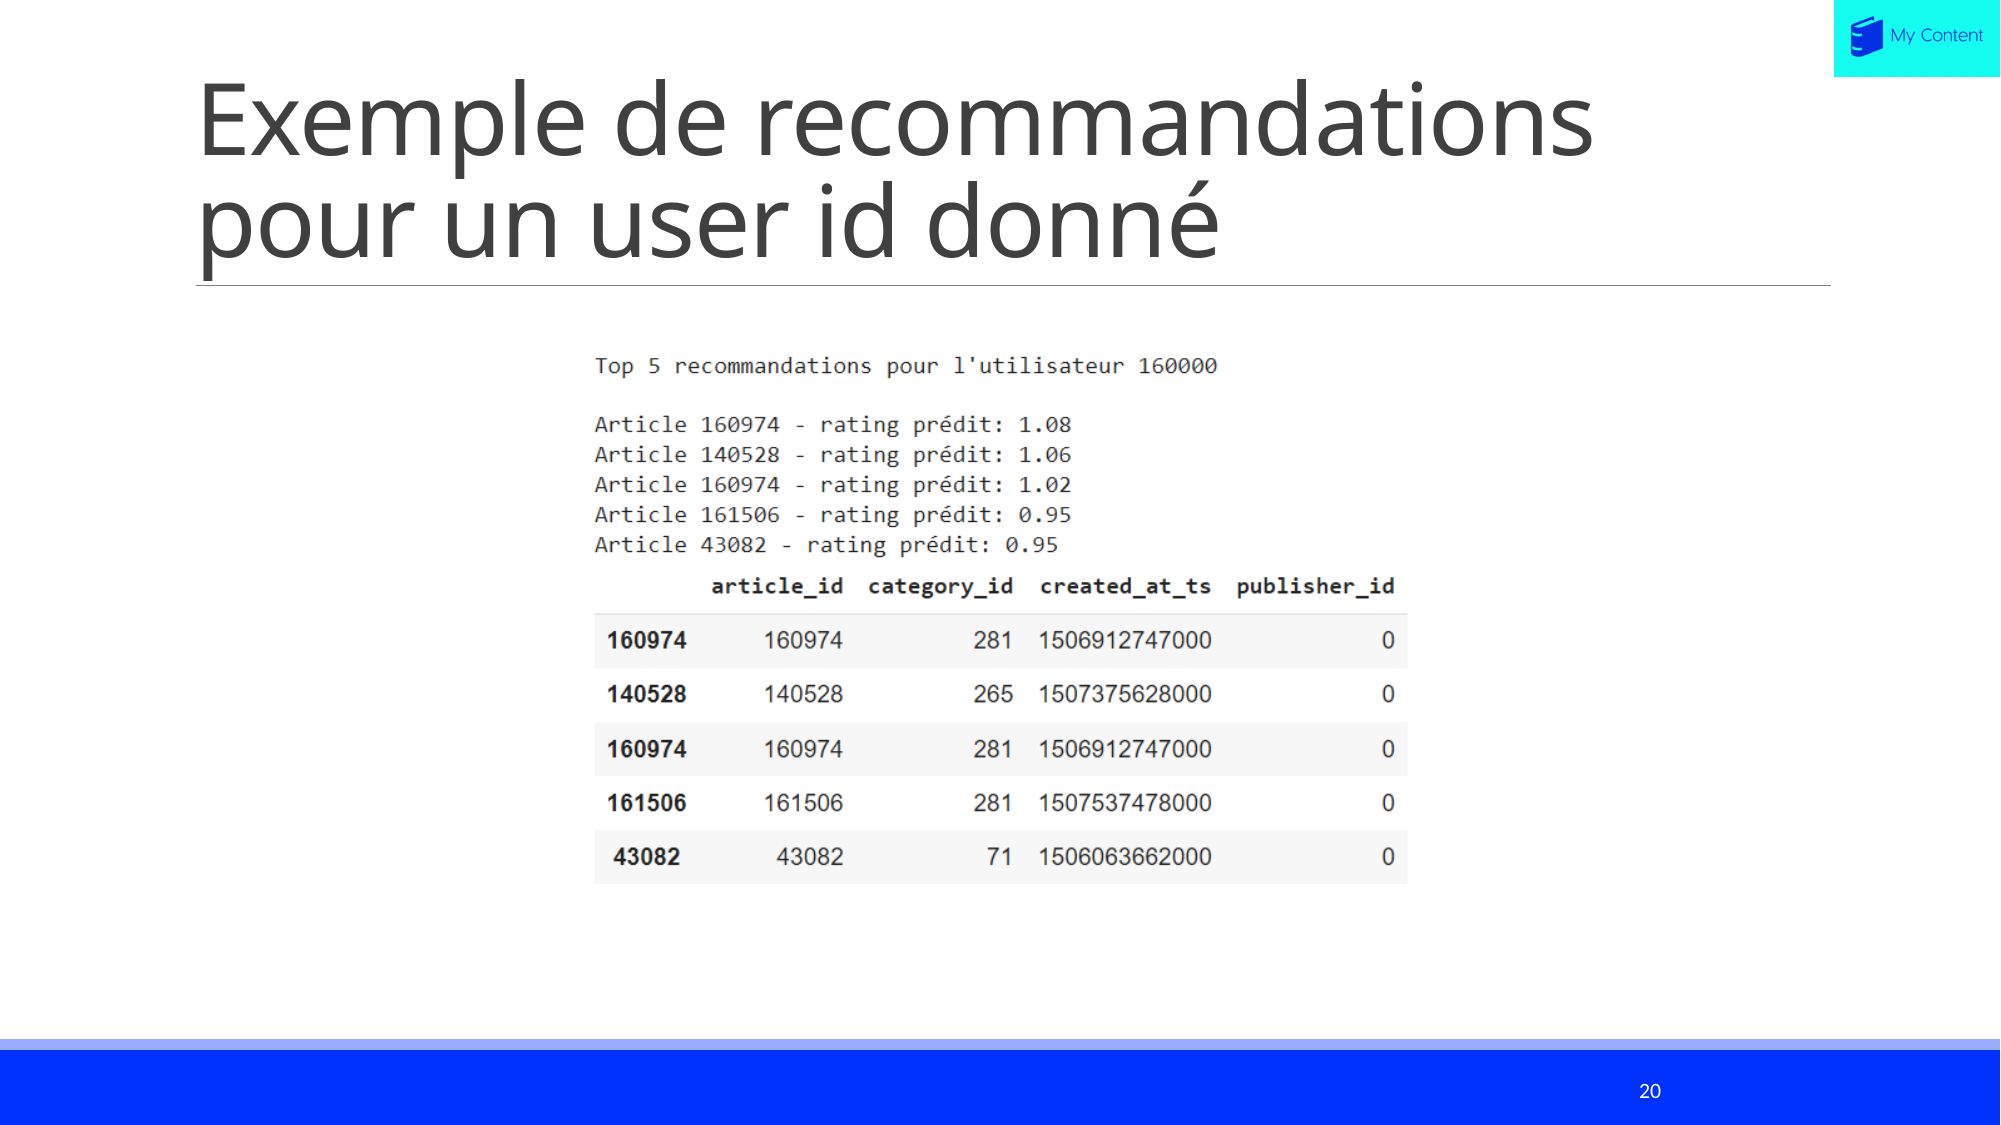

# Exemple de recommandations pour un user id donné